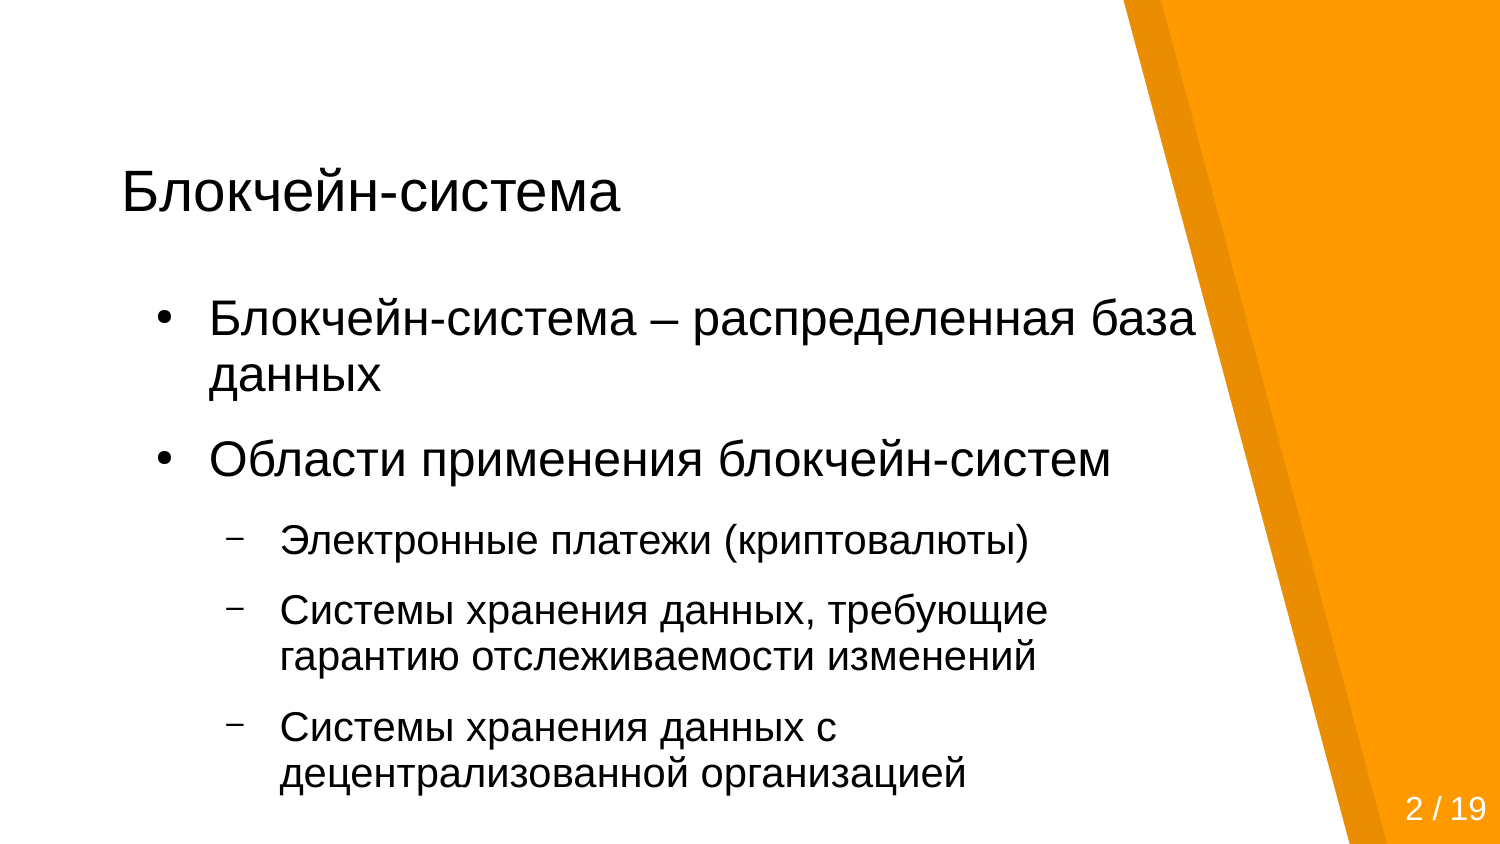

# Блокчейн-система
Блокчейн-система – распределенная база данных
Области применения блокчейн-систем
Электронные платежи (криптовалюты)
Системы хранения данных, требующие гарантию отслеживаемости изменений
Системы хранения данных с децентрализованной организацией